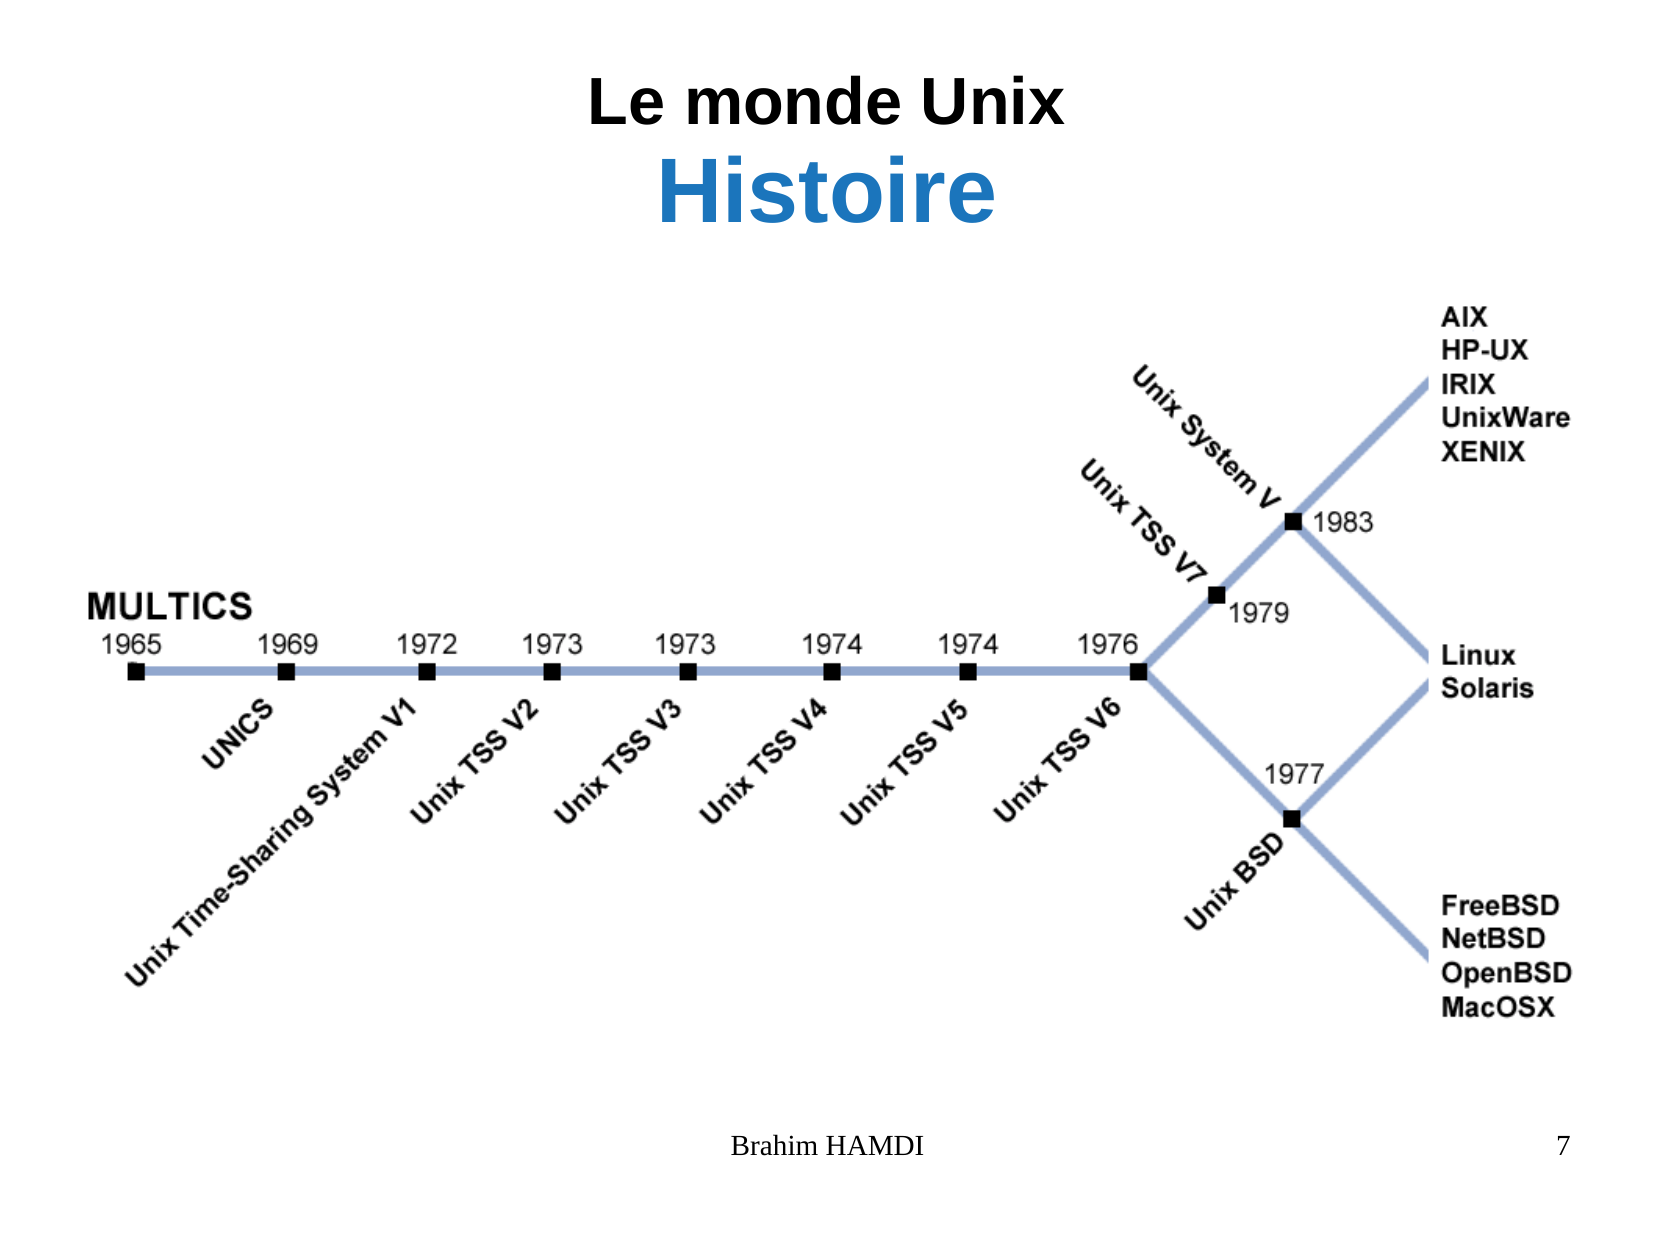

# Le monde Unix Histoire
Brahim HAMDI
7